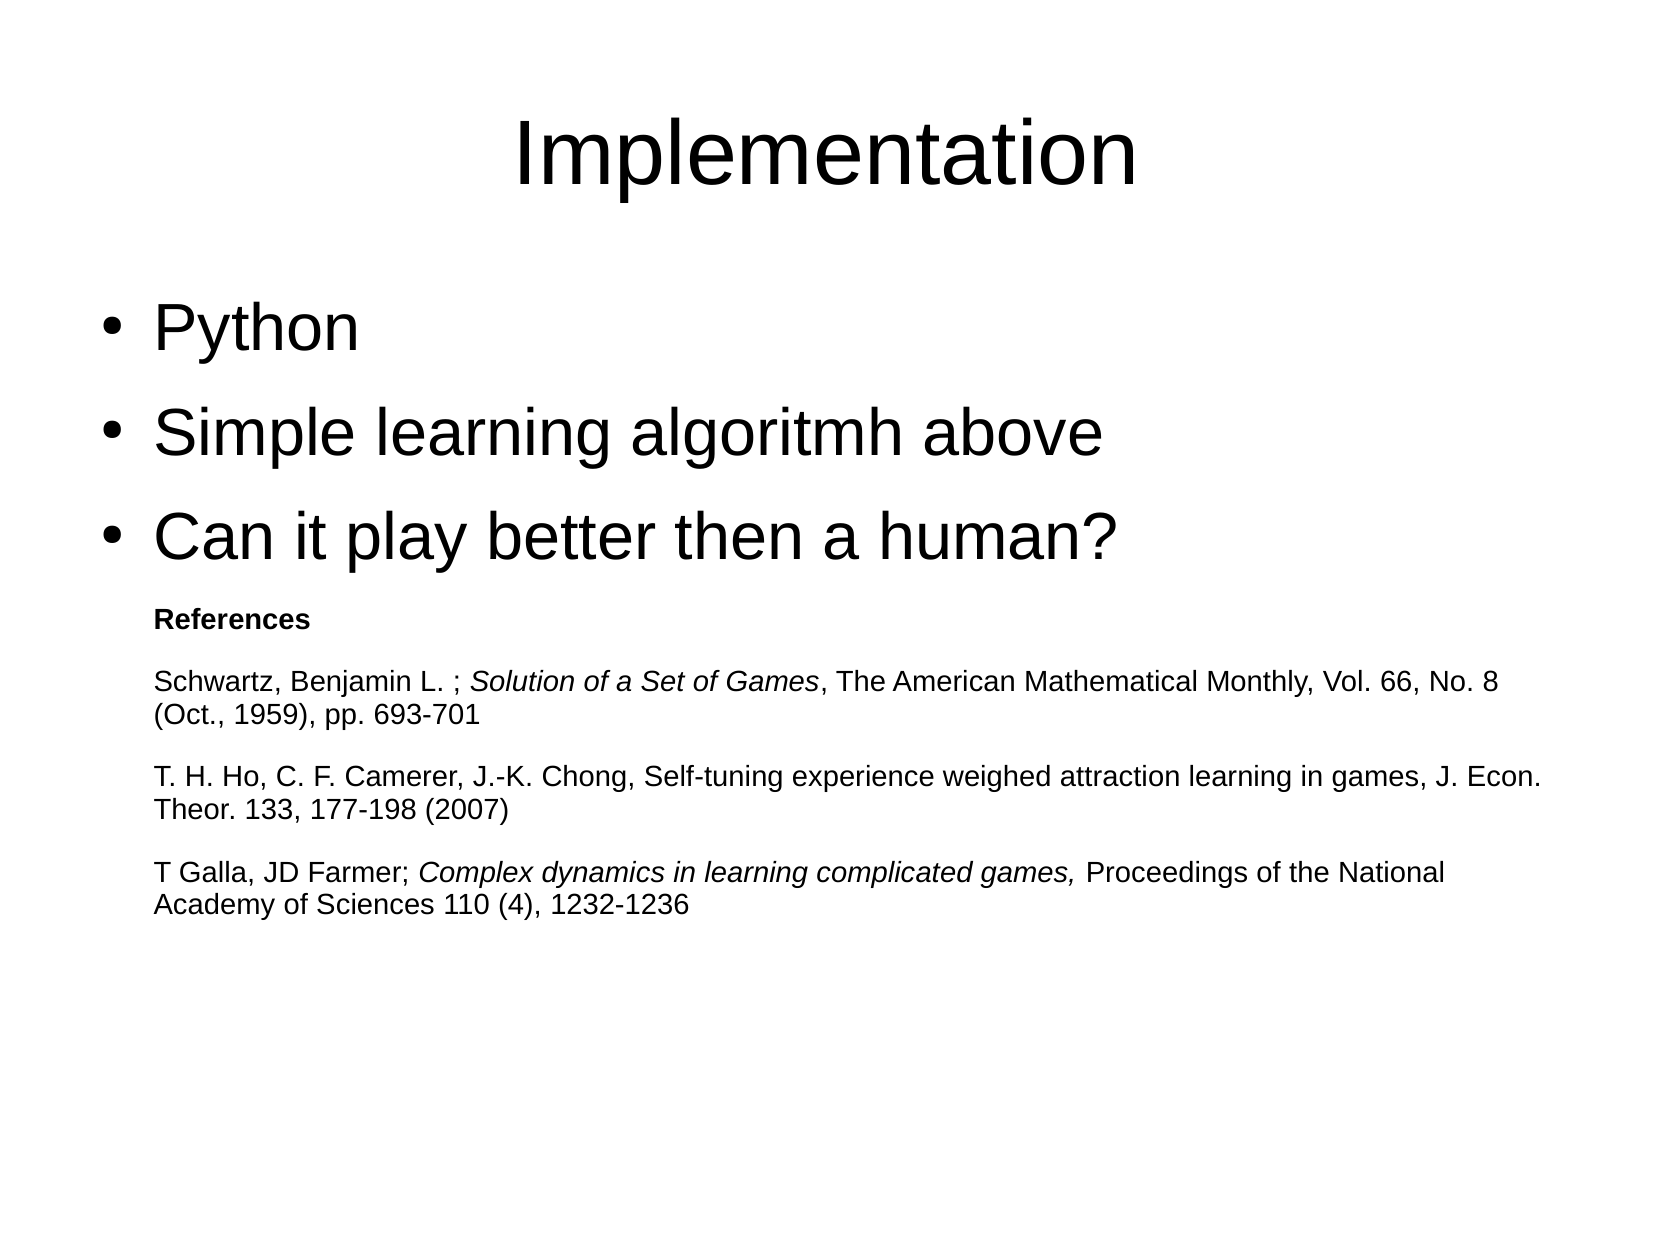

# Implementation
Python
Simple learning algoritmh above
Can it play better then a human?
References
Schwartz, Benjamin L. ; Solution of a Set of Games, The American Mathematical Monthly, Vol. 66, No. 8 (Oct., 1959), pp. 693-701
T. H. Ho, C. F. Camerer, J.-K. Chong, Self-tuning experience weighed attraction learning in games, J. Econ. Theor. 133, 177-198 (2007)
T Galla, JD Farmer; Complex dynamics in learning complicated games, Proceedings of the National Academy of Sciences 110 (4), 1232-1236